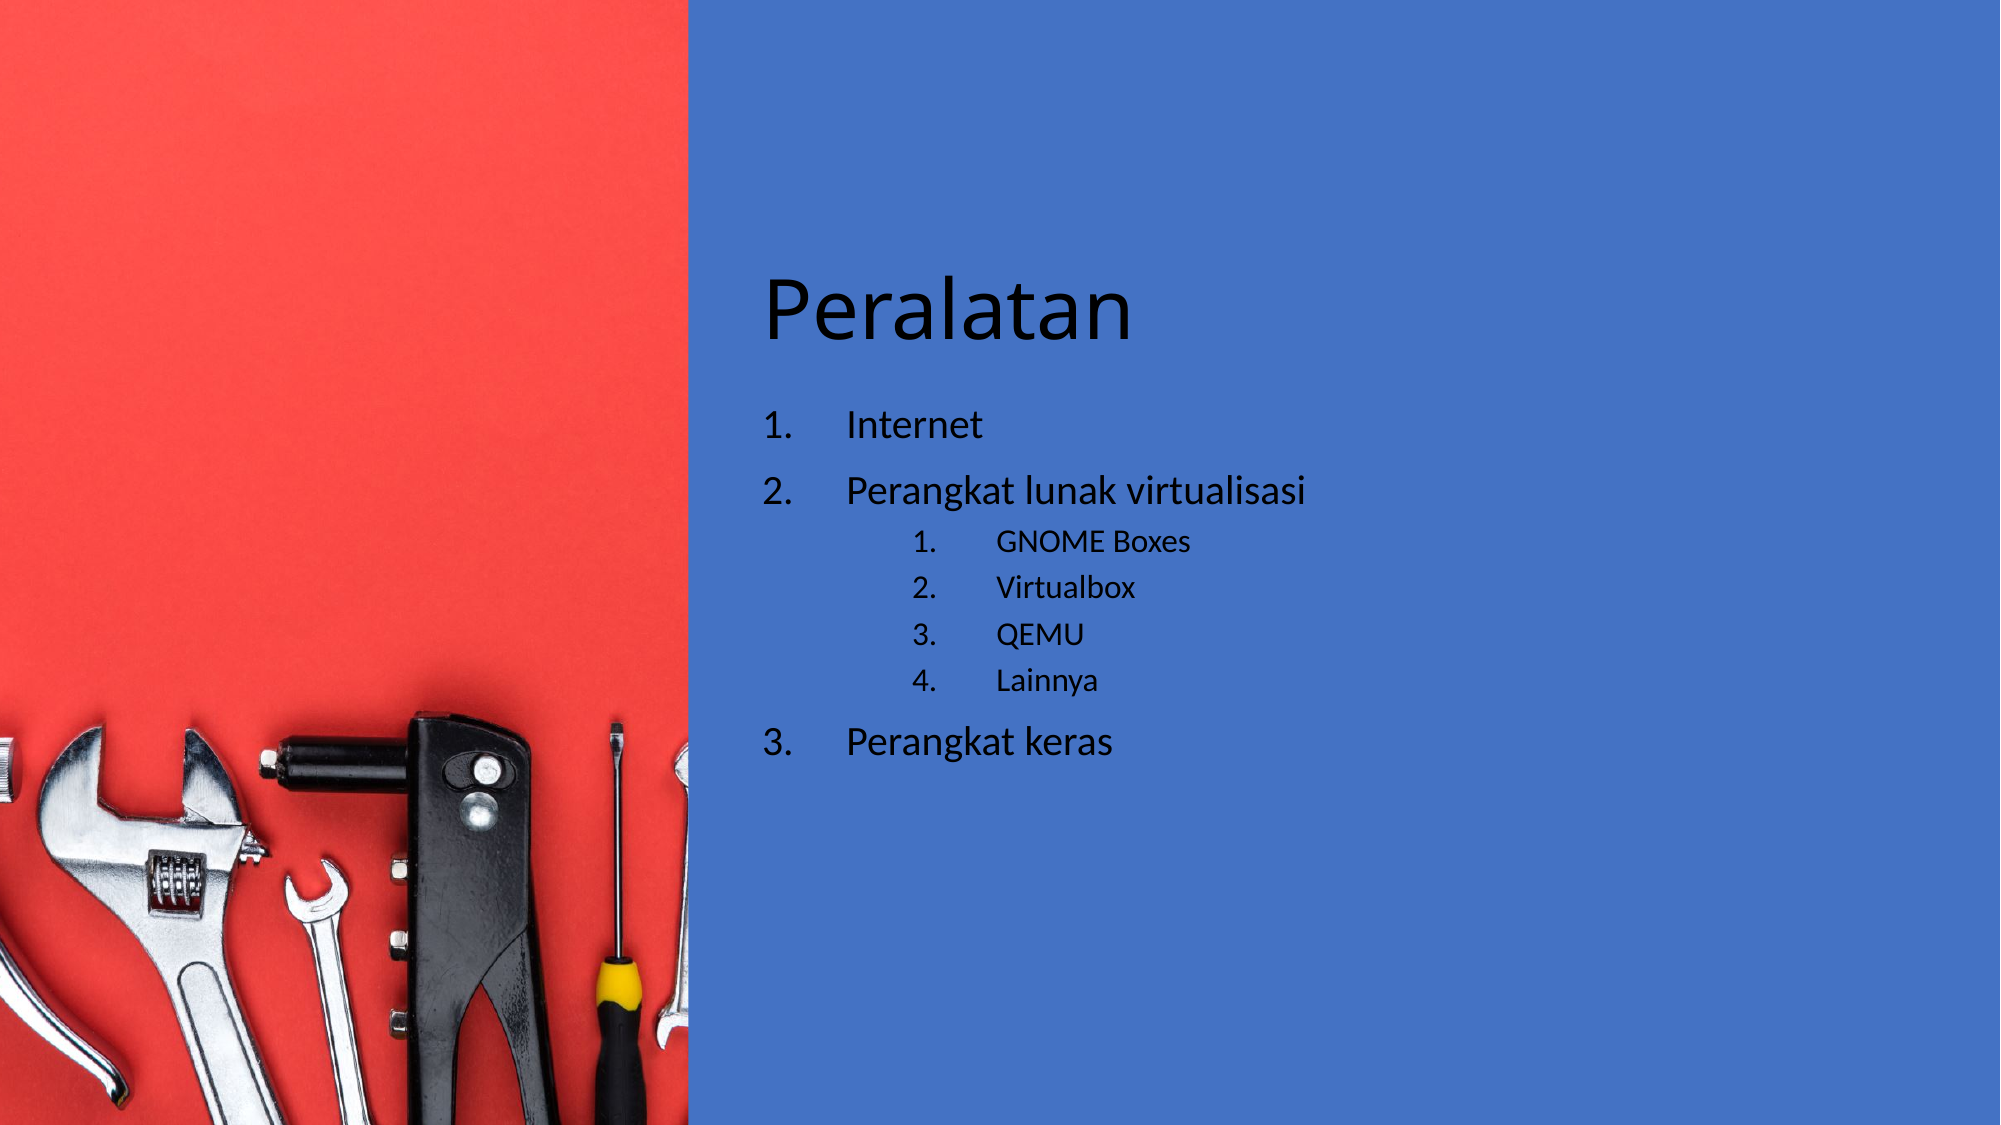

# Peralatan
Internet
Perangkat lunak virtualisasi
GNOME Boxes
Virtualbox
QEMU
Lainnya
Perangkat keras